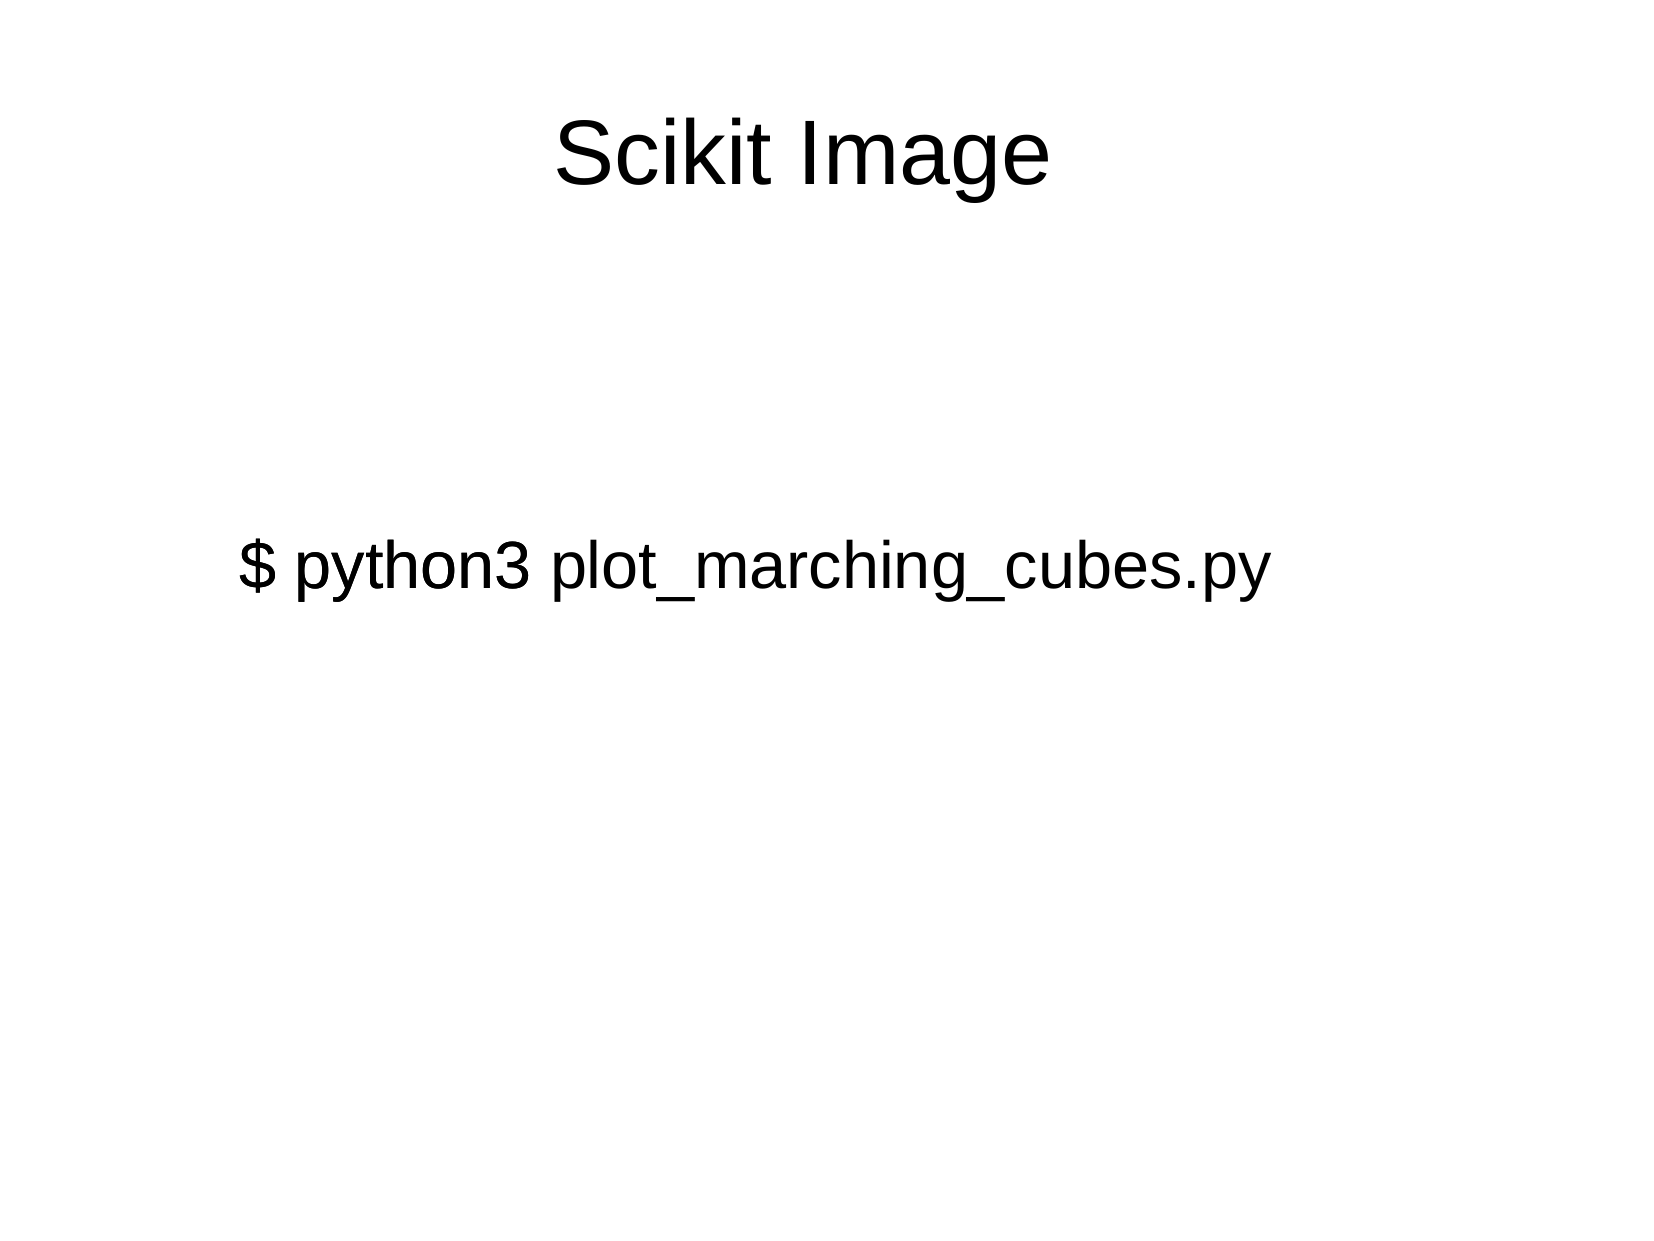

# Scikit Image
$ python3 plot_marching_cubes.py
$ python3